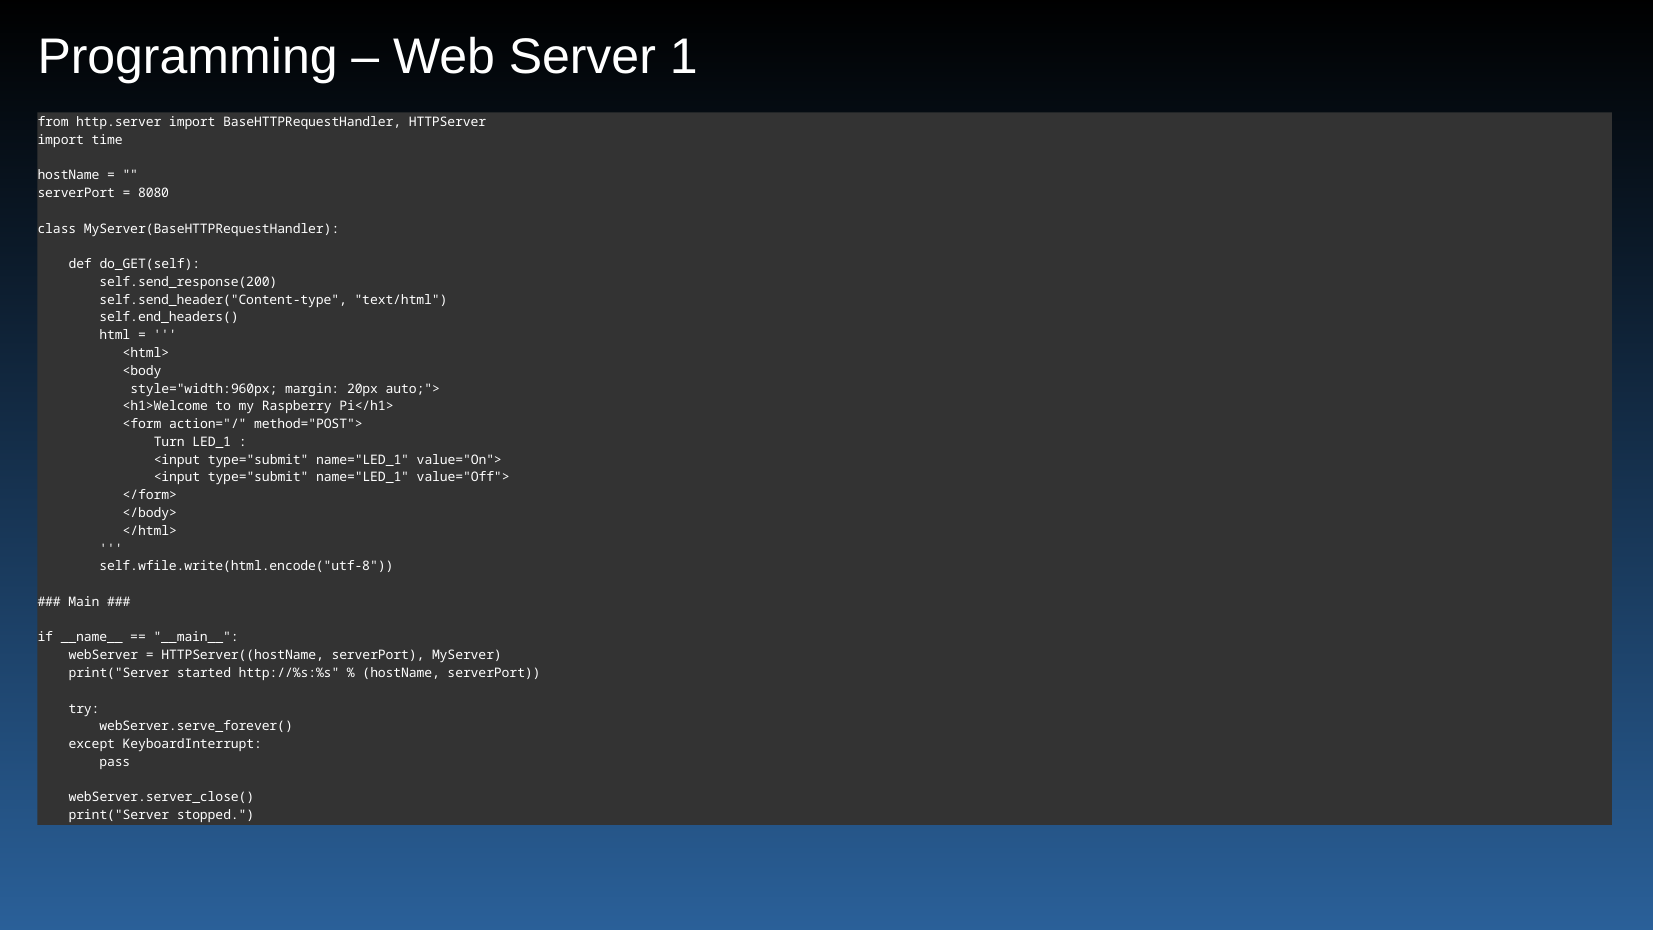

# Programming – Web Server 1
from http.server import BaseHTTPRequestHandler, HTTPServer
import time
hostName = ""
serverPort = 8080
class MyServer(BaseHTTPRequestHandler):
 def do_GET(self):
 self.send_response(200)
 self.send_header("Content-type", "text/html")
 self.end_headers()
 html = '''
 <html>
 <body
 style="width:960px; margin: 20px auto;">
 <h1>Welcome to my Raspberry Pi</h1>
 <form action="/" method="POST">
 Turn LED_1 :
 <input type="submit" name="LED_1" value="On">
 <input type="submit" name="LED_1" value="Off">
 </form>
 </body>
 </html>
 '''
 self.wfile.write(html.encode("utf-8"))
### Main ###
if __name__ == "__main__":
 webServer = HTTPServer((hostName, serverPort), MyServer)
 print("Server started http://%s:%s" % (hostName, serverPort))
 try:
 webServer.serve_forever()
 except KeyboardInterrupt:
 pass
 webServer.server_close()
 print("Server stopped.")